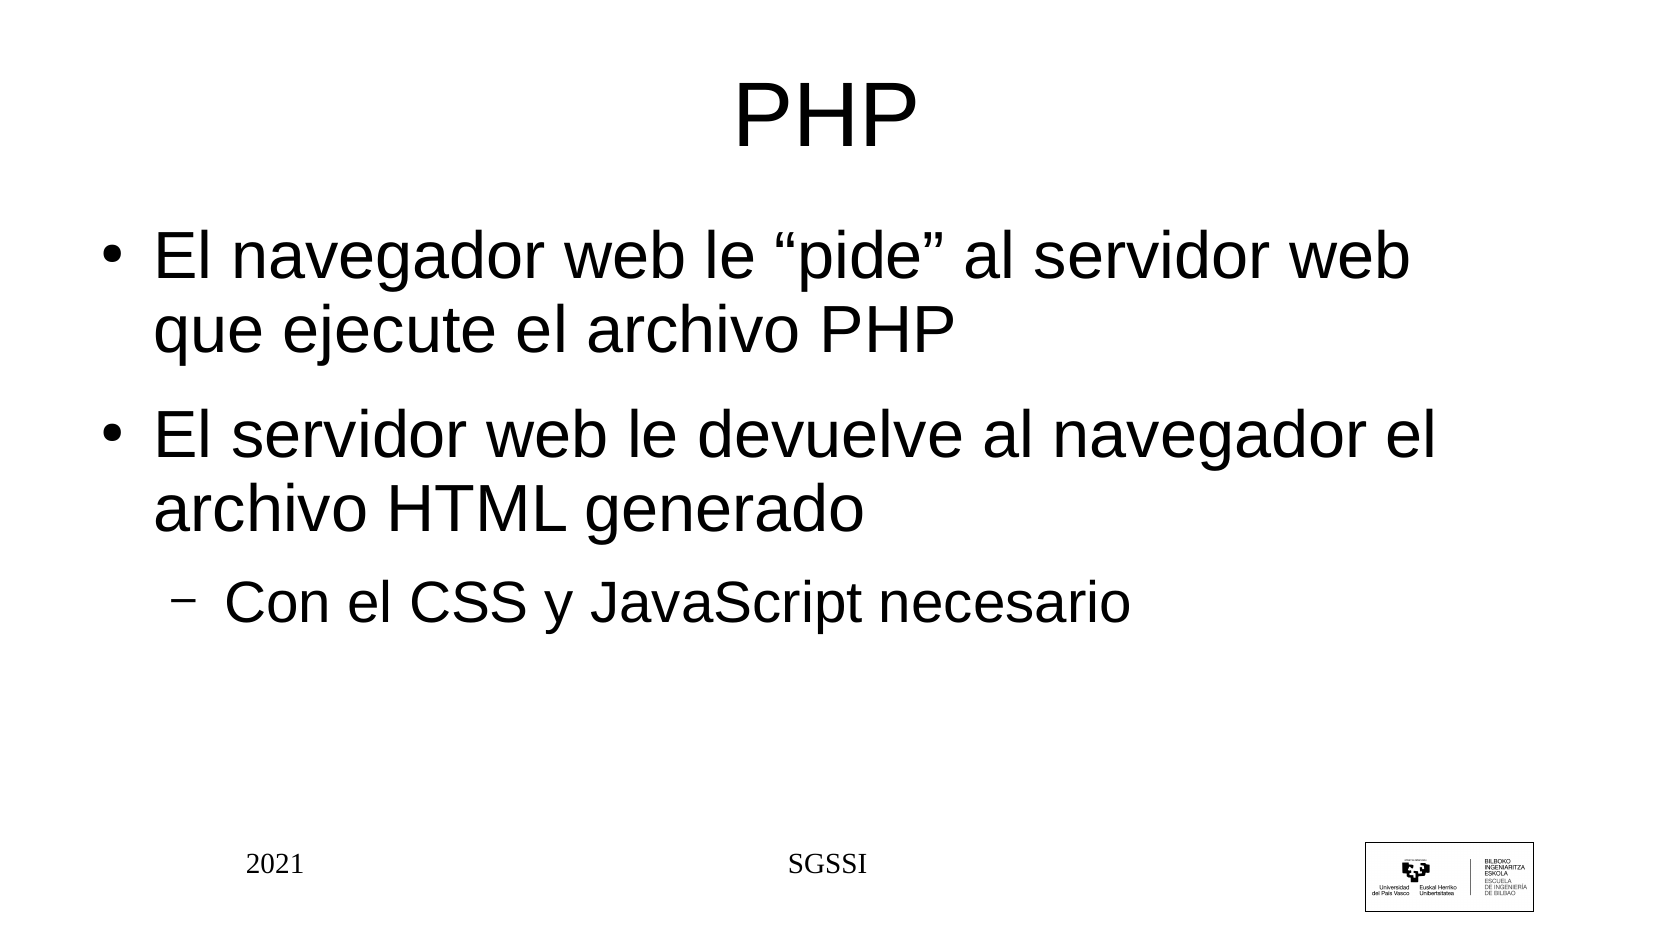

# PHP
El navegador web le “pide” al servidor web que ejecute el archivo PHP
El servidor web le devuelve al navegador el archivo HTML generado
Con el CSS y JavaScript necesario